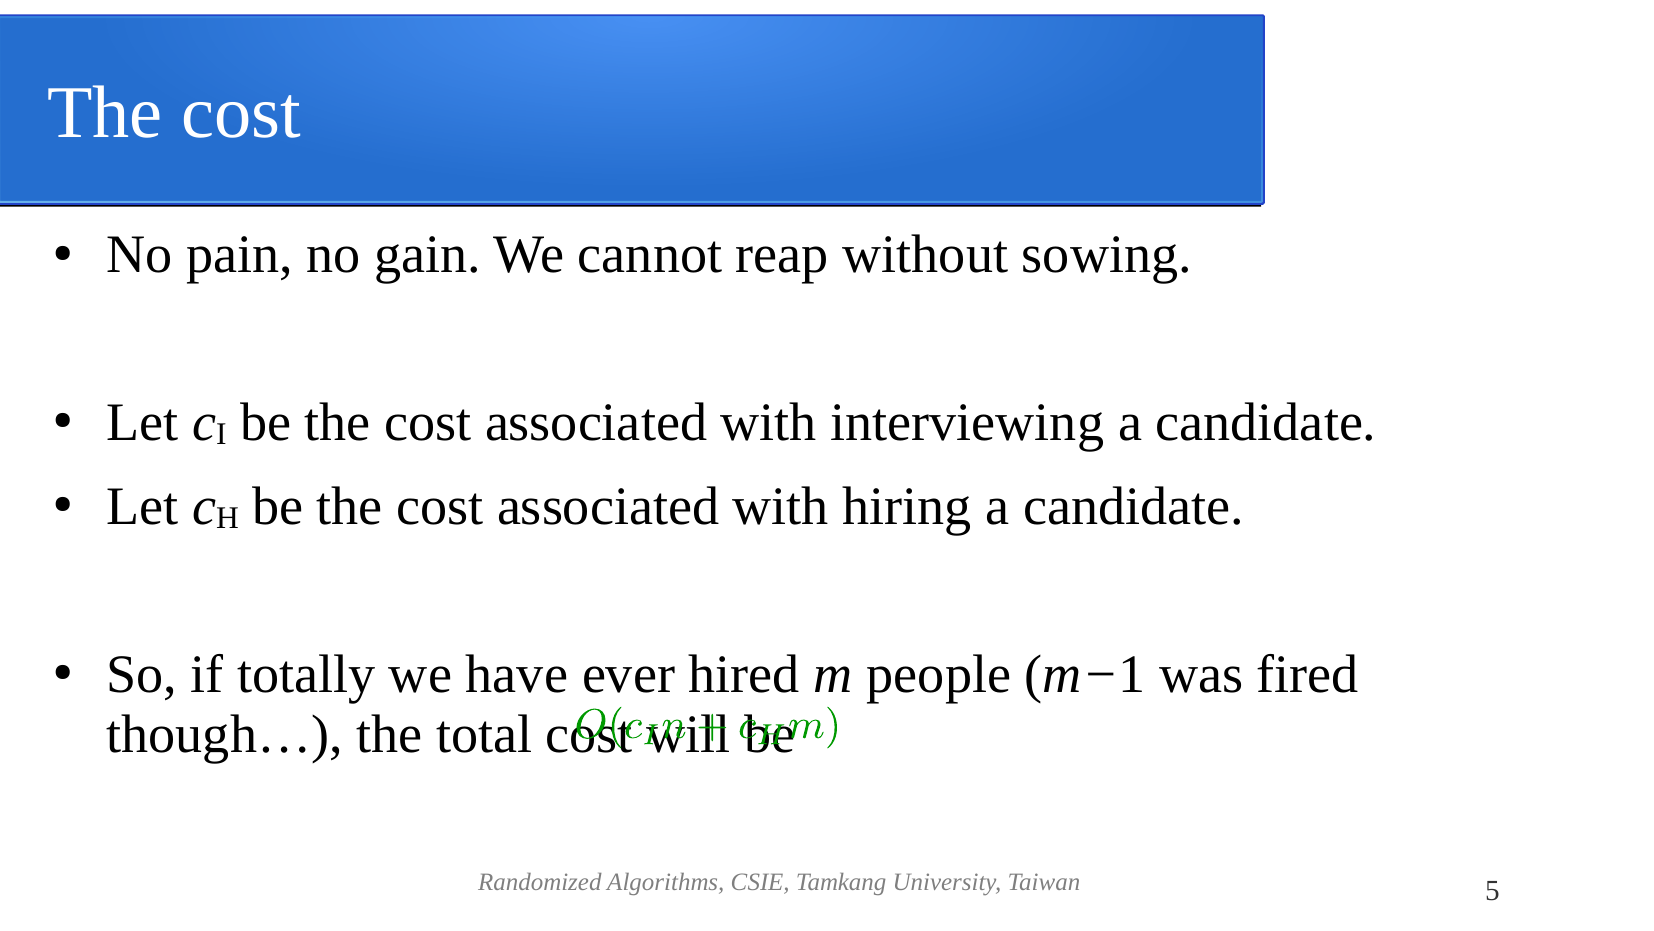

# The cost
No pain, no gain. We cannot reap without sowing.
Let cI be the cost associated with interviewing a candidate.
Let cH be the cost associated with hiring a candidate.
So, if totally we have ever hired m people (m−1 was fired though…), the total cost will be
Randomized Algorithms, CSIE, Tamkang University, Taiwan
5